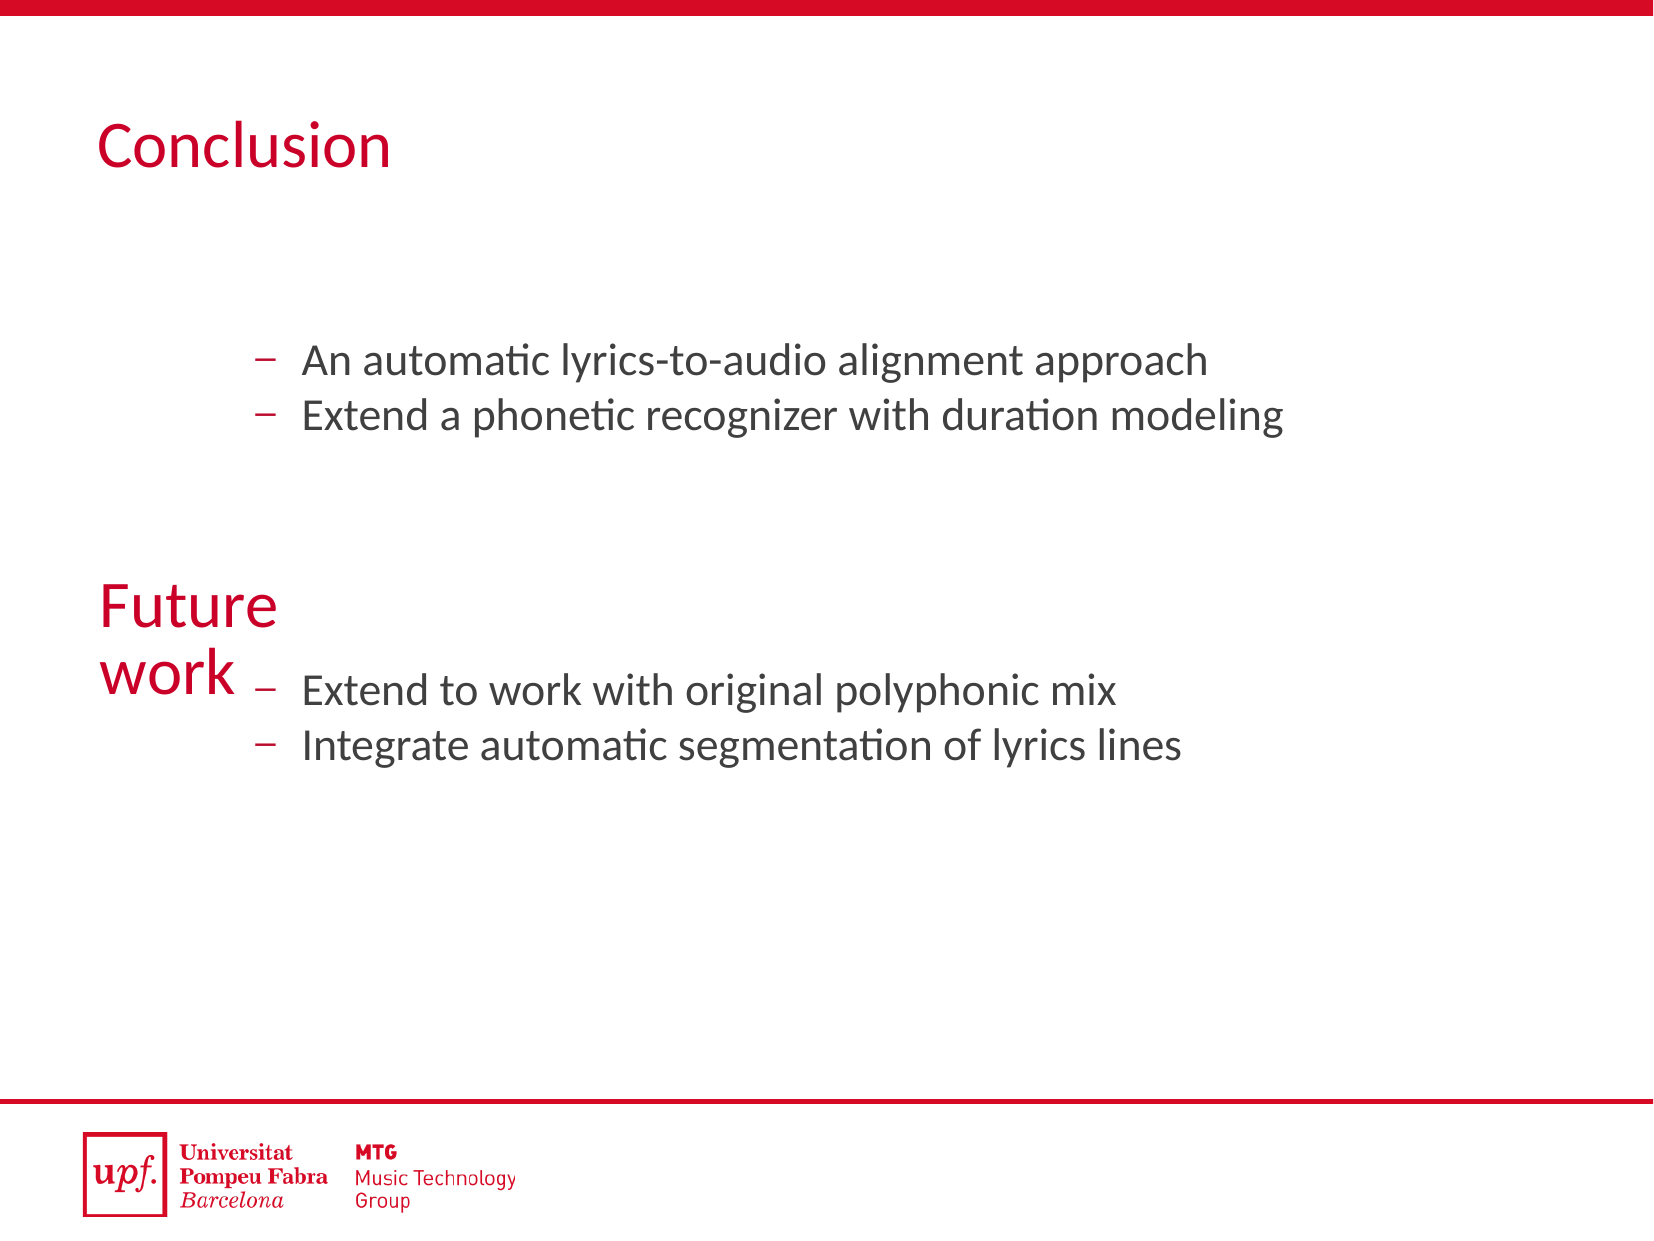

Conclusion
An automatic lyrics-to-audio alignment approach
Extend a phonetic recognizer with duration modeling
Extend to work with original polyphonic mix
Integrate automatic segmentation of lyrics lines
Future work